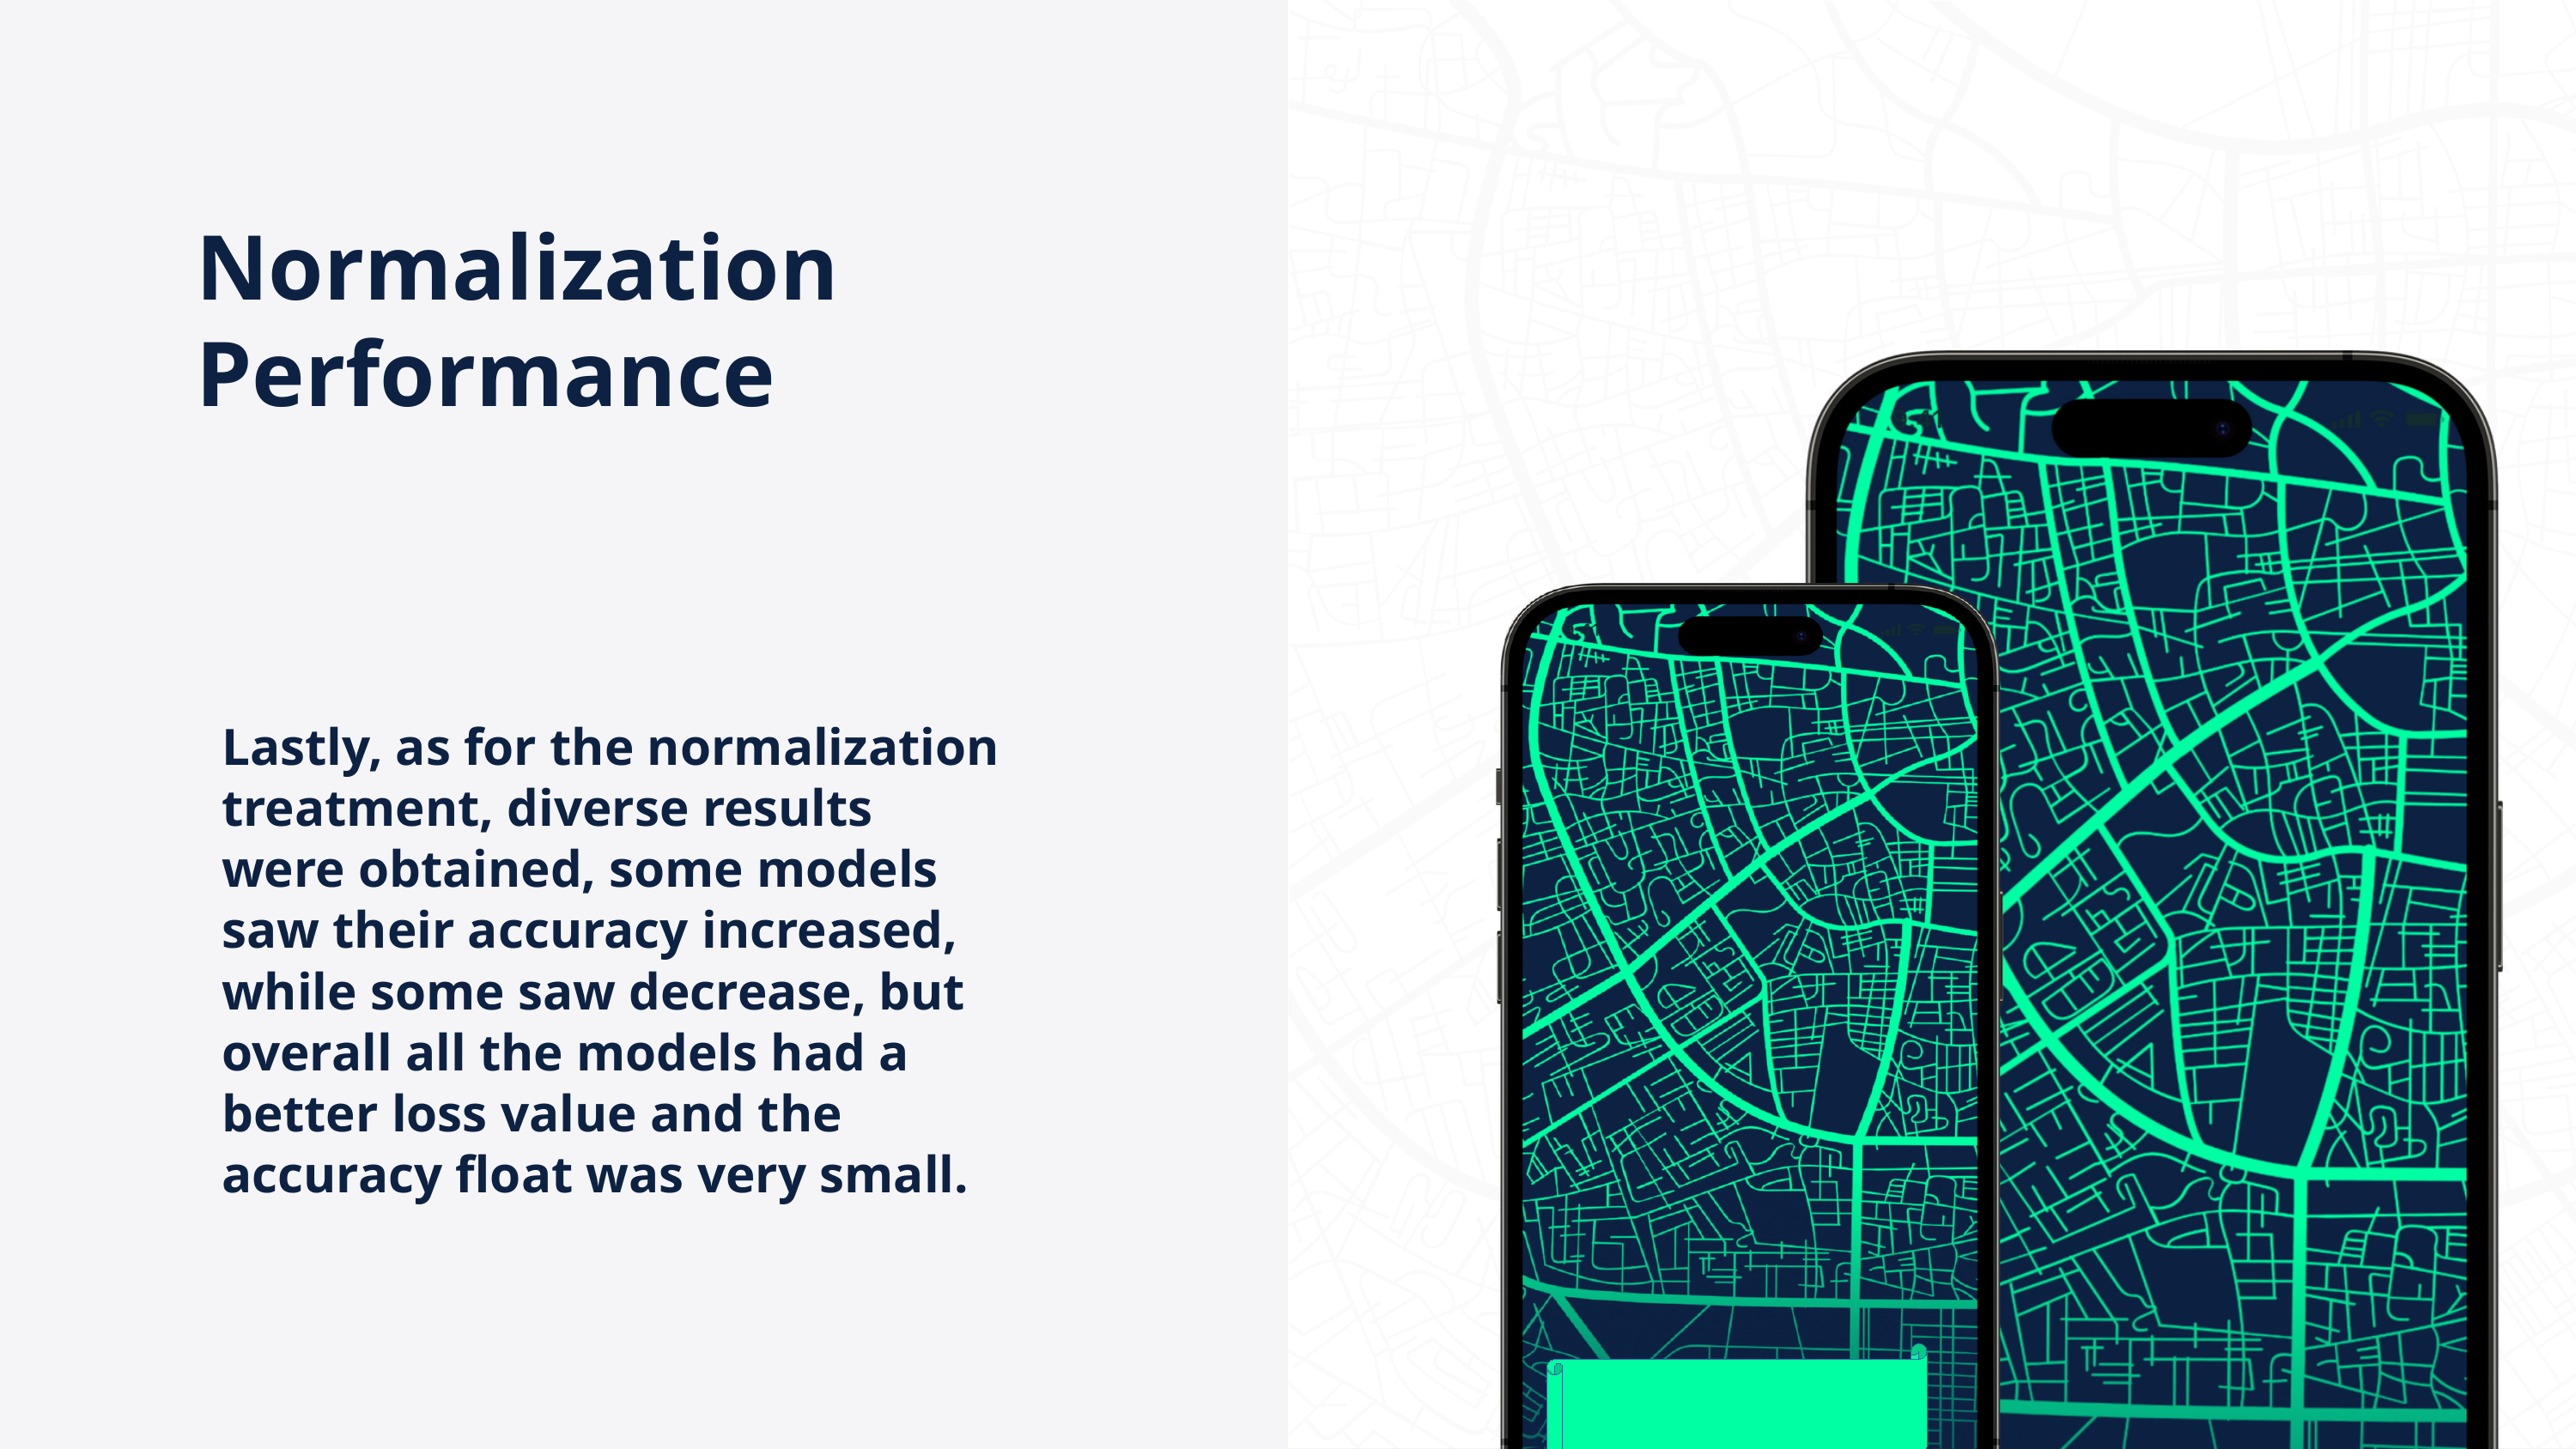

Normalization Performance
Lastly, as for the normalization treatment, diverse results were obtained, some models saw their accuracy increased, while some saw decrease, but overall all the models had a better loss value and the accuracy float was very small.